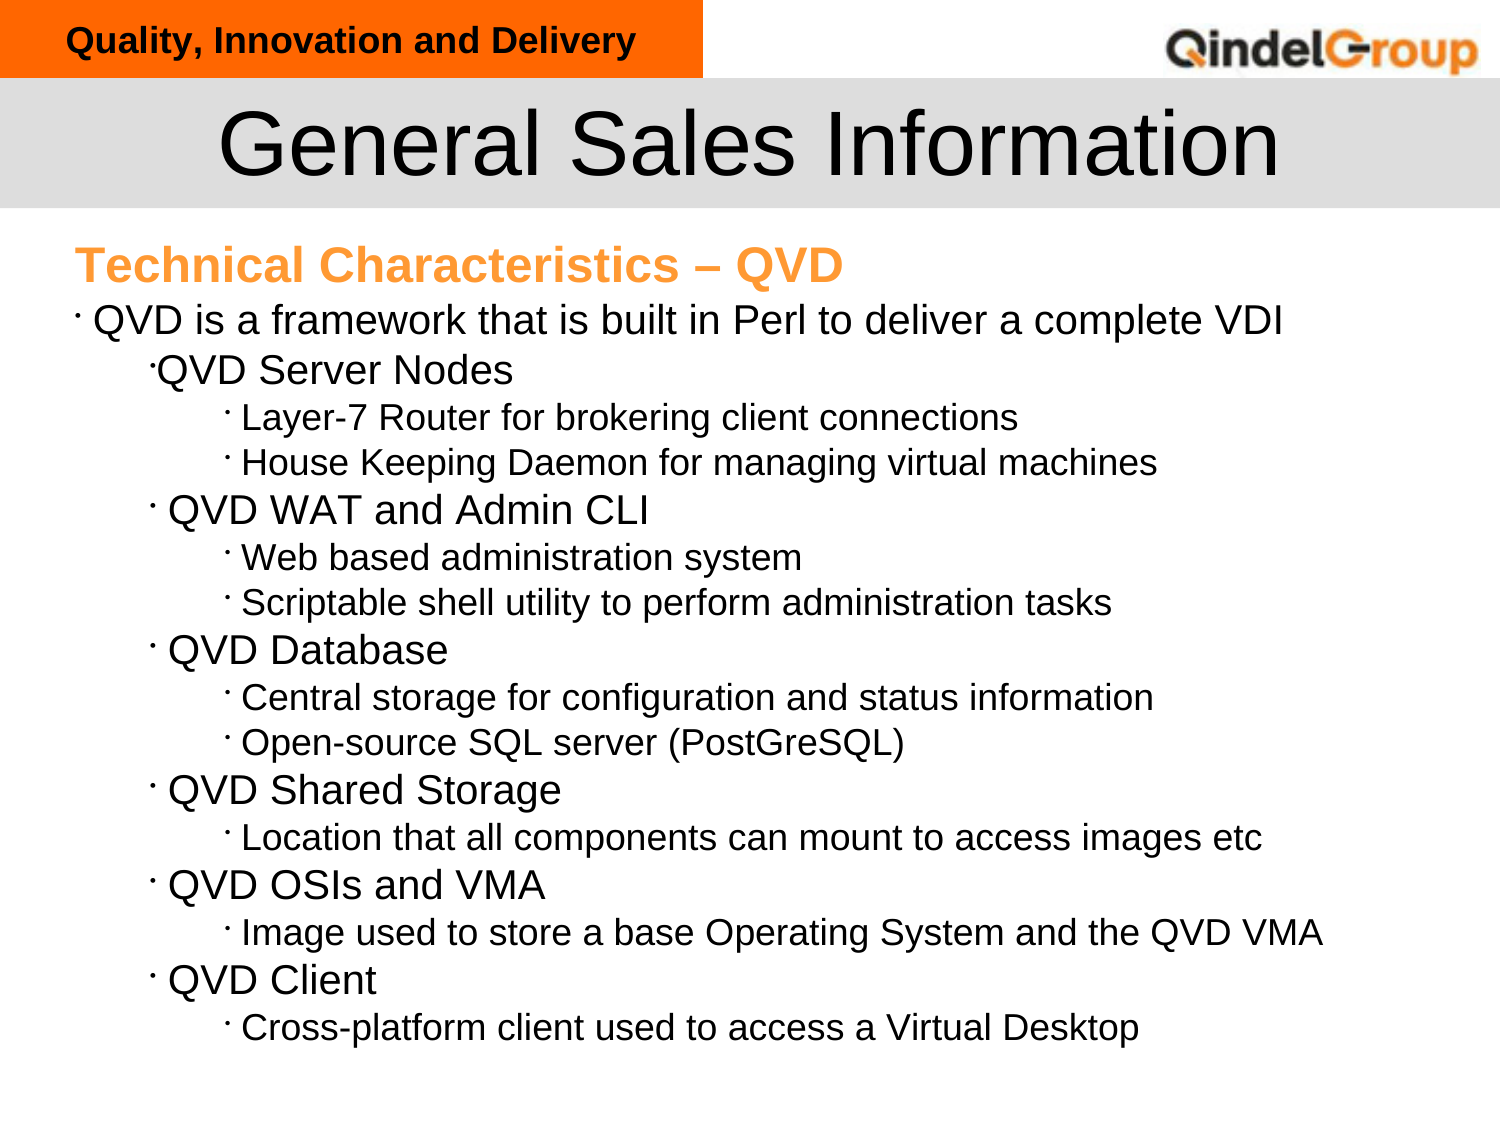

# General Sales Information
Technical Characteristics – QVD
 QVD is a framework that is built in Perl to deliver a complete VDI
QVD Server Nodes
 Layer-7 Router for brokering client connections
 House Keeping Daemon for managing virtual machines
 QVD WAT and Admin CLI
 Web based administration system
 Scriptable shell utility to perform administration tasks
 QVD Database
 Central storage for configuration and status information
 Open-source SQL server (PostGreSQL)
 QVD Shared Storage
 Location that all components can mount to access images etc
 QVD OSIs and VMA
 Image used to store a base Operating System and the QVD VMA
 QVD Client
 Cross-platform client used to access a Virtual Desktop